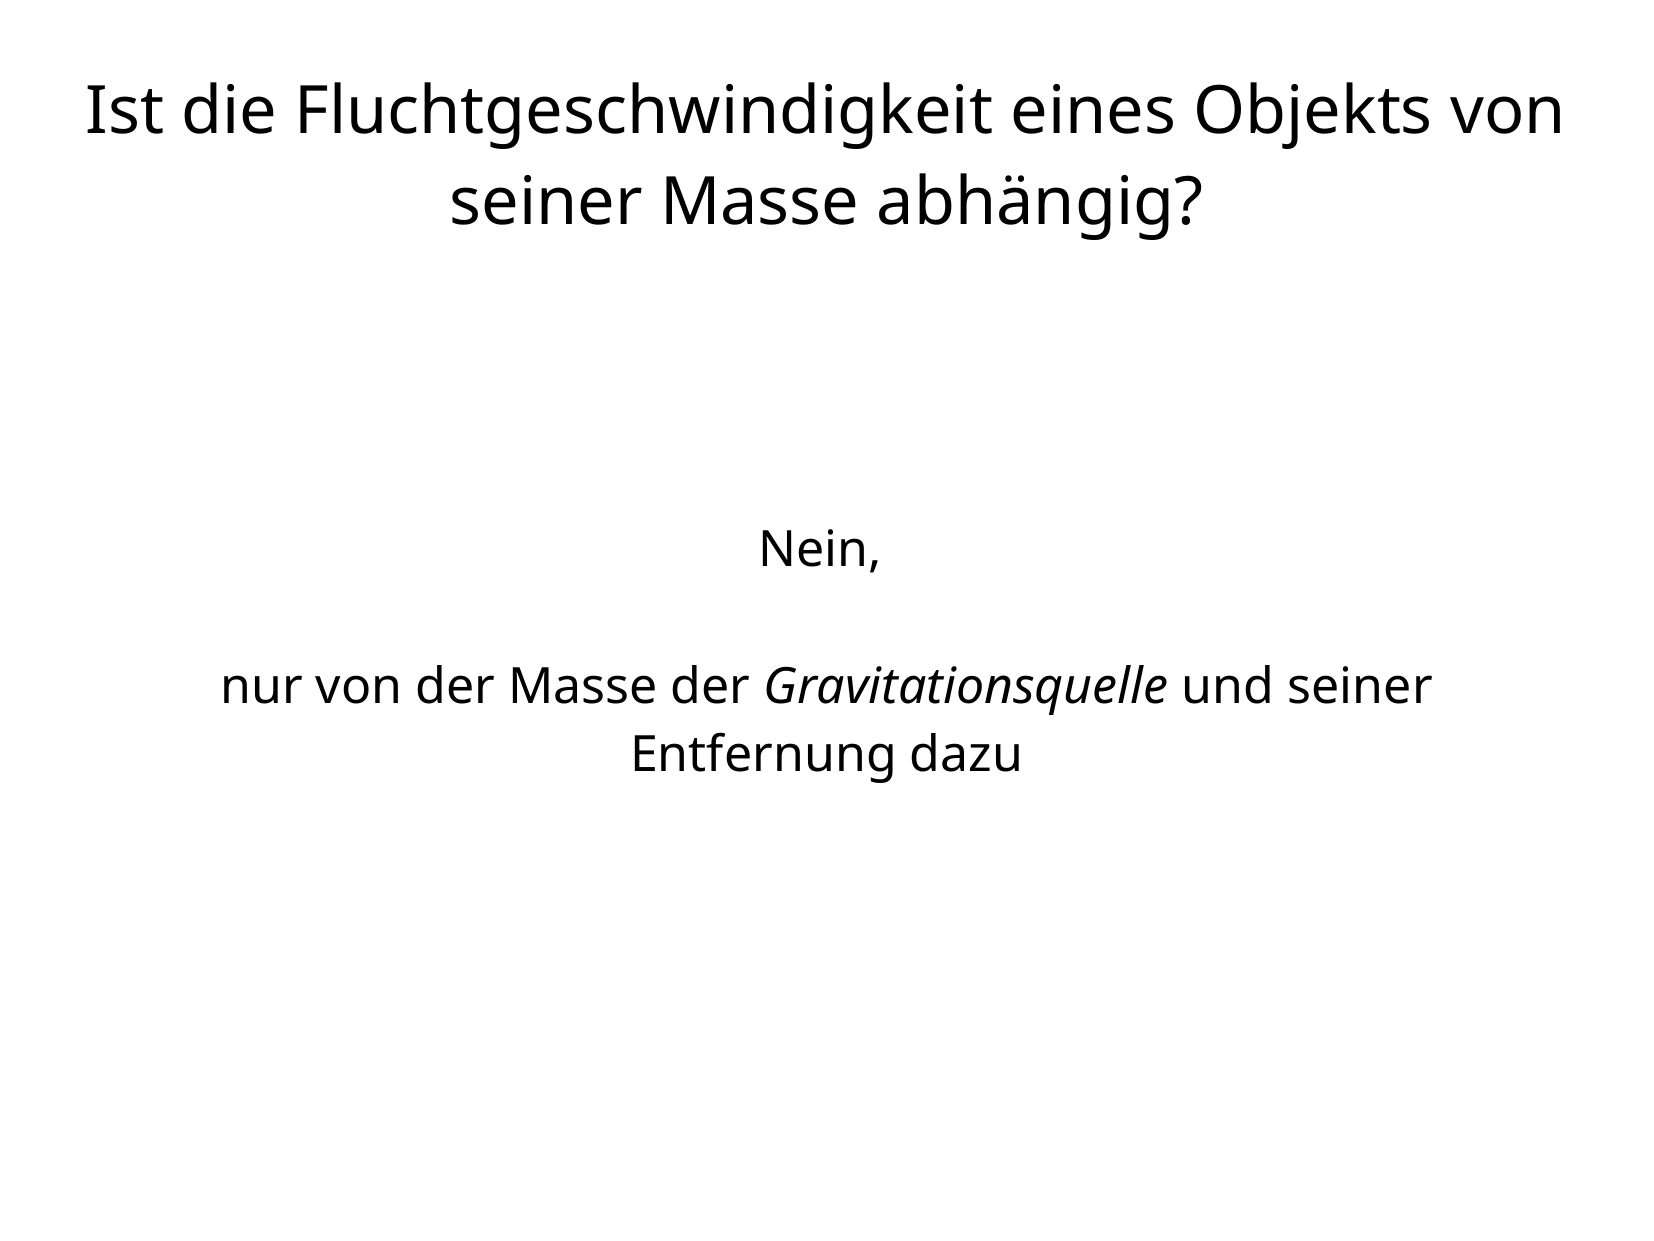

# Ist die Fluchtgeschwindigkeit eines Objekts von seiner Masse abhängig?
Nein,
nur von der Masse der Gravitationsquelle und seiner Entfernung dazu